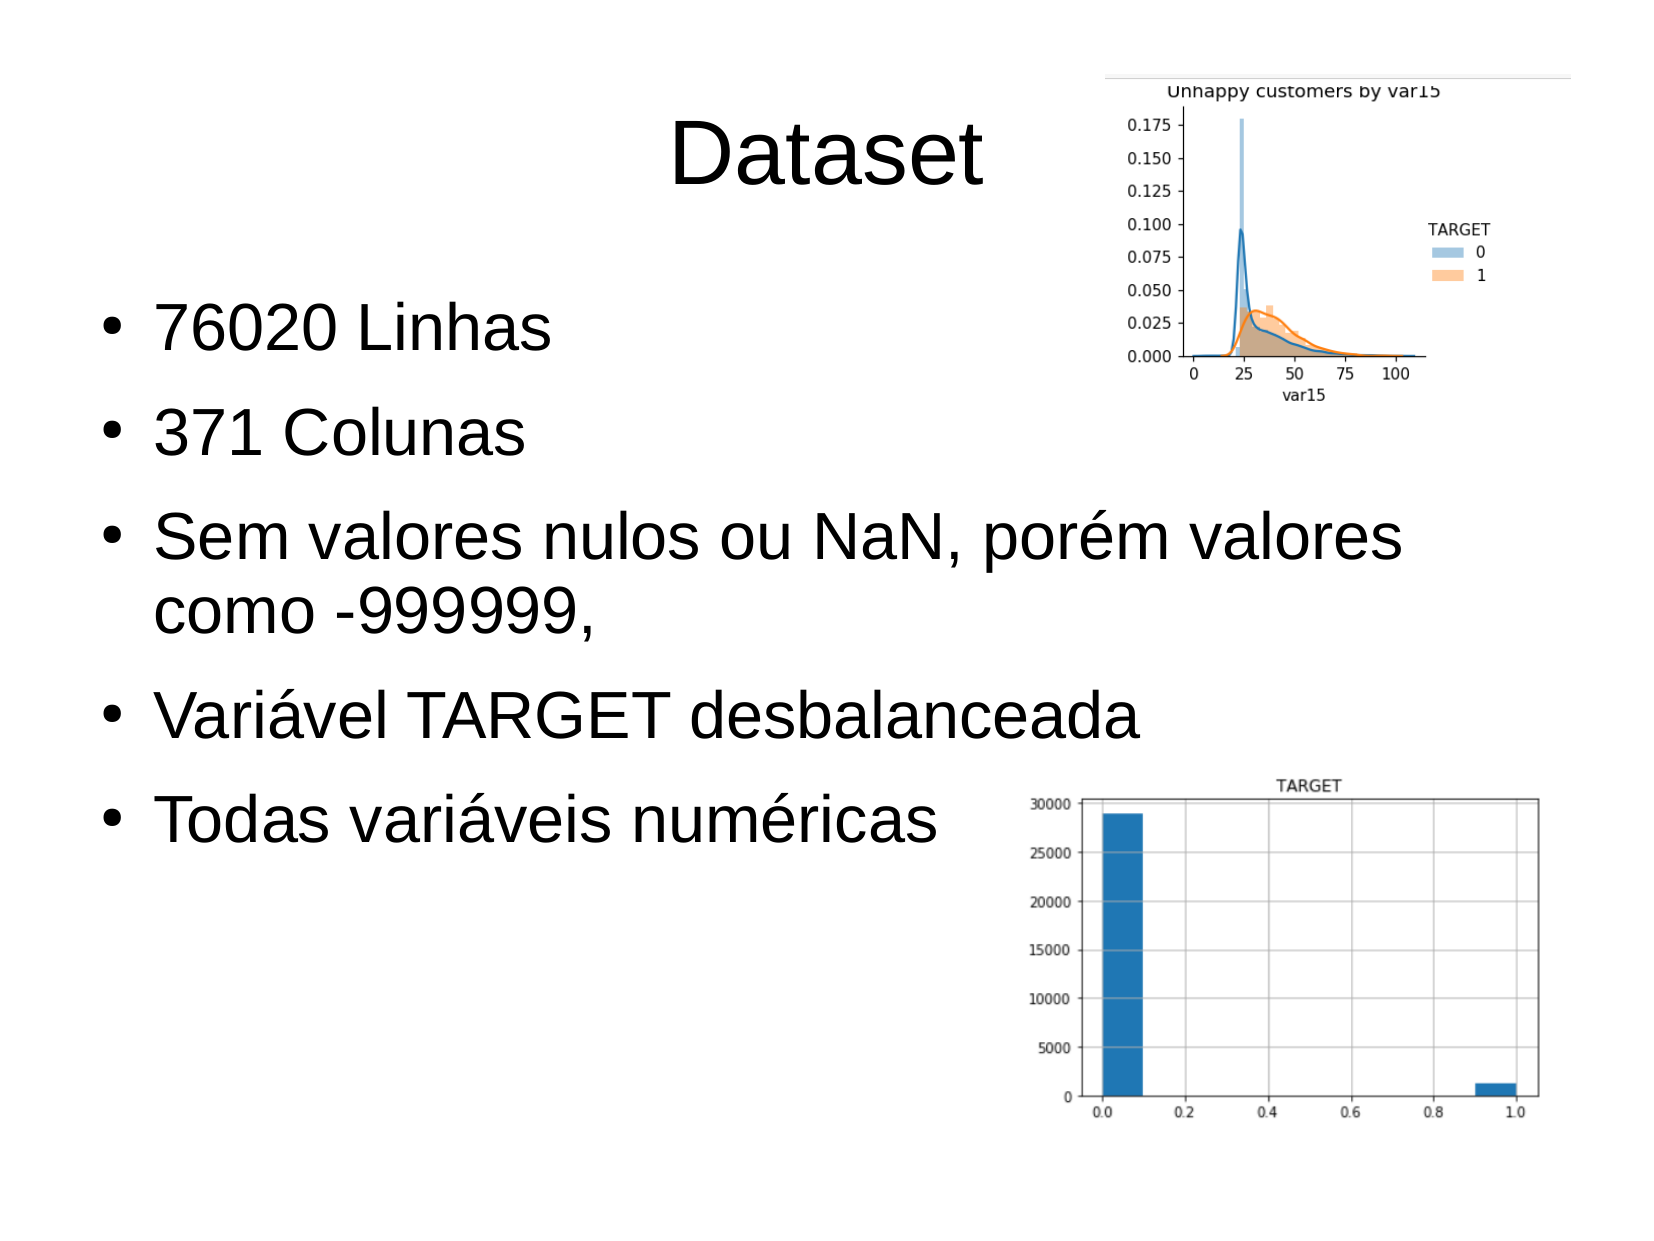

# Dataset
76020 Linhas
371 Colunas
Sem valores nulos ou NaN, porém valores como -999999,
Variável TARGET desbalanceada
Todas variáveis numéricas